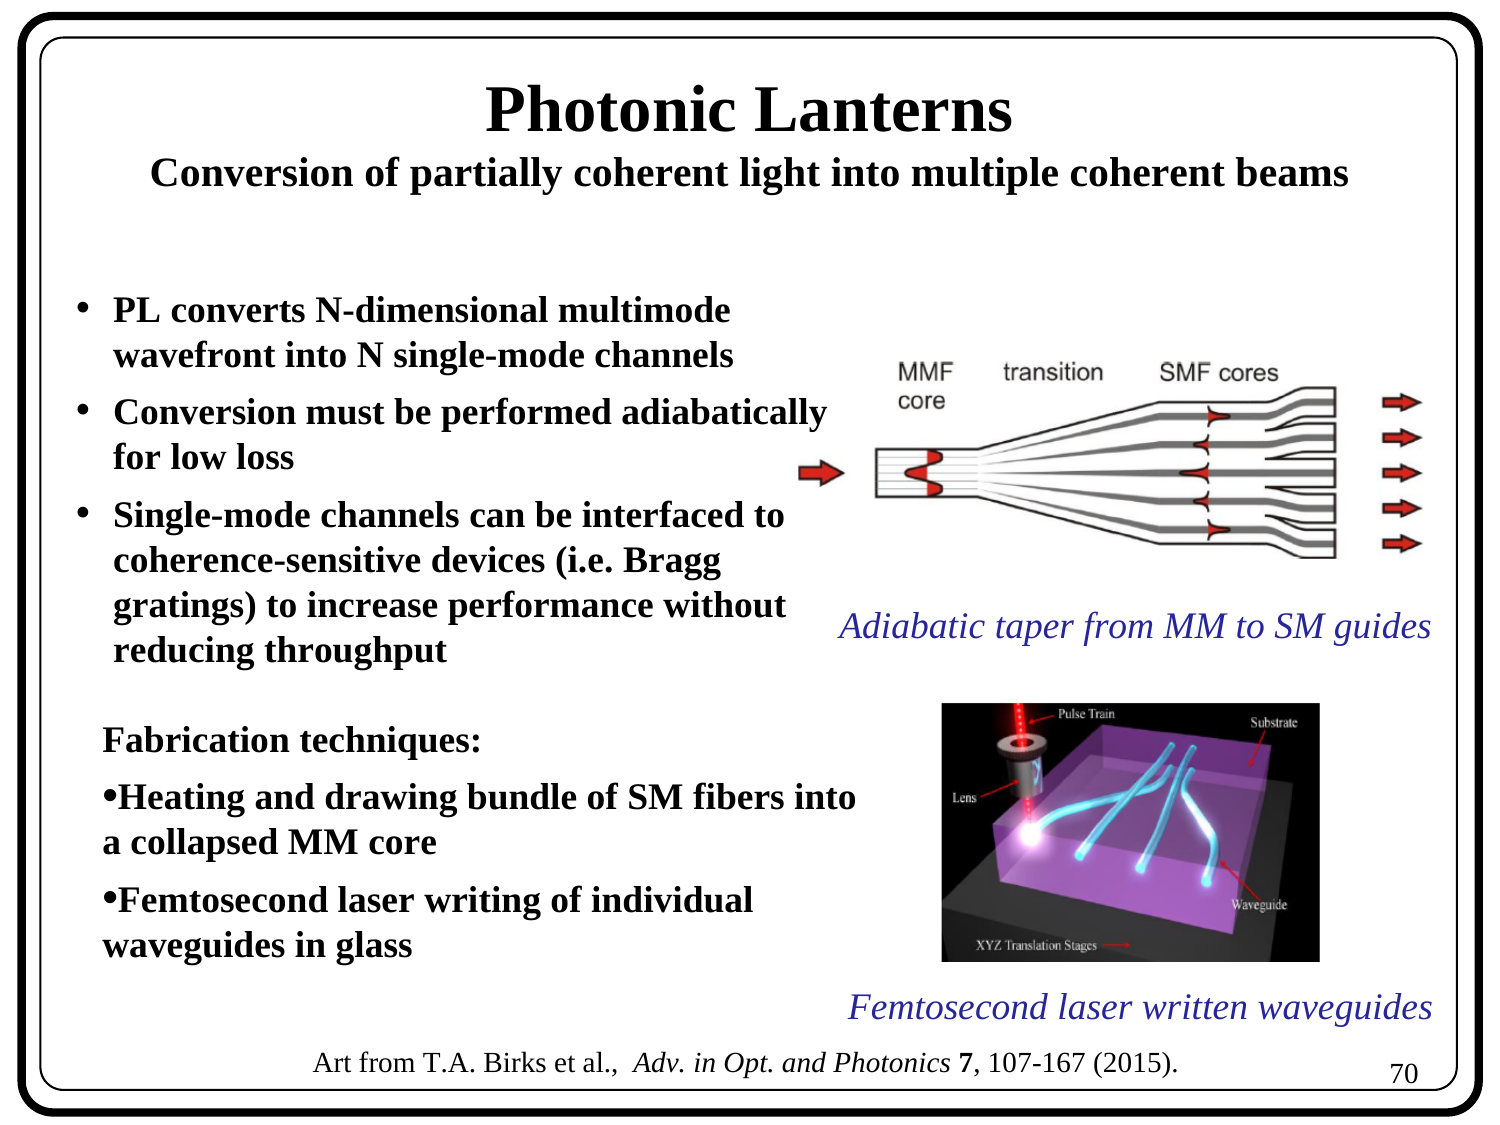

# Photonic Lanterns Conversion of partially coherent light into multiple coherent beams
PL converts N-dimensional multimode wavefront into N single-mode channels
Conversion must be performed adiabatically for low loss
Single-mode channels can be interfaced to coherence-sensitive devices (i.e. Bragg gratings) to increase performance without reducing throughput
Adiabatic taper from MM to SM guides
Fabrication techniques:
Heating and drawing bundle of SM fibers into a collapsed MM core
Femtosecond laser writing of individual waveguides in glass
Femtosecond laser written waveguides
Art from T.A. Birks et al., Adv. in Opt. and Photonics 7, 107-167 (2015).